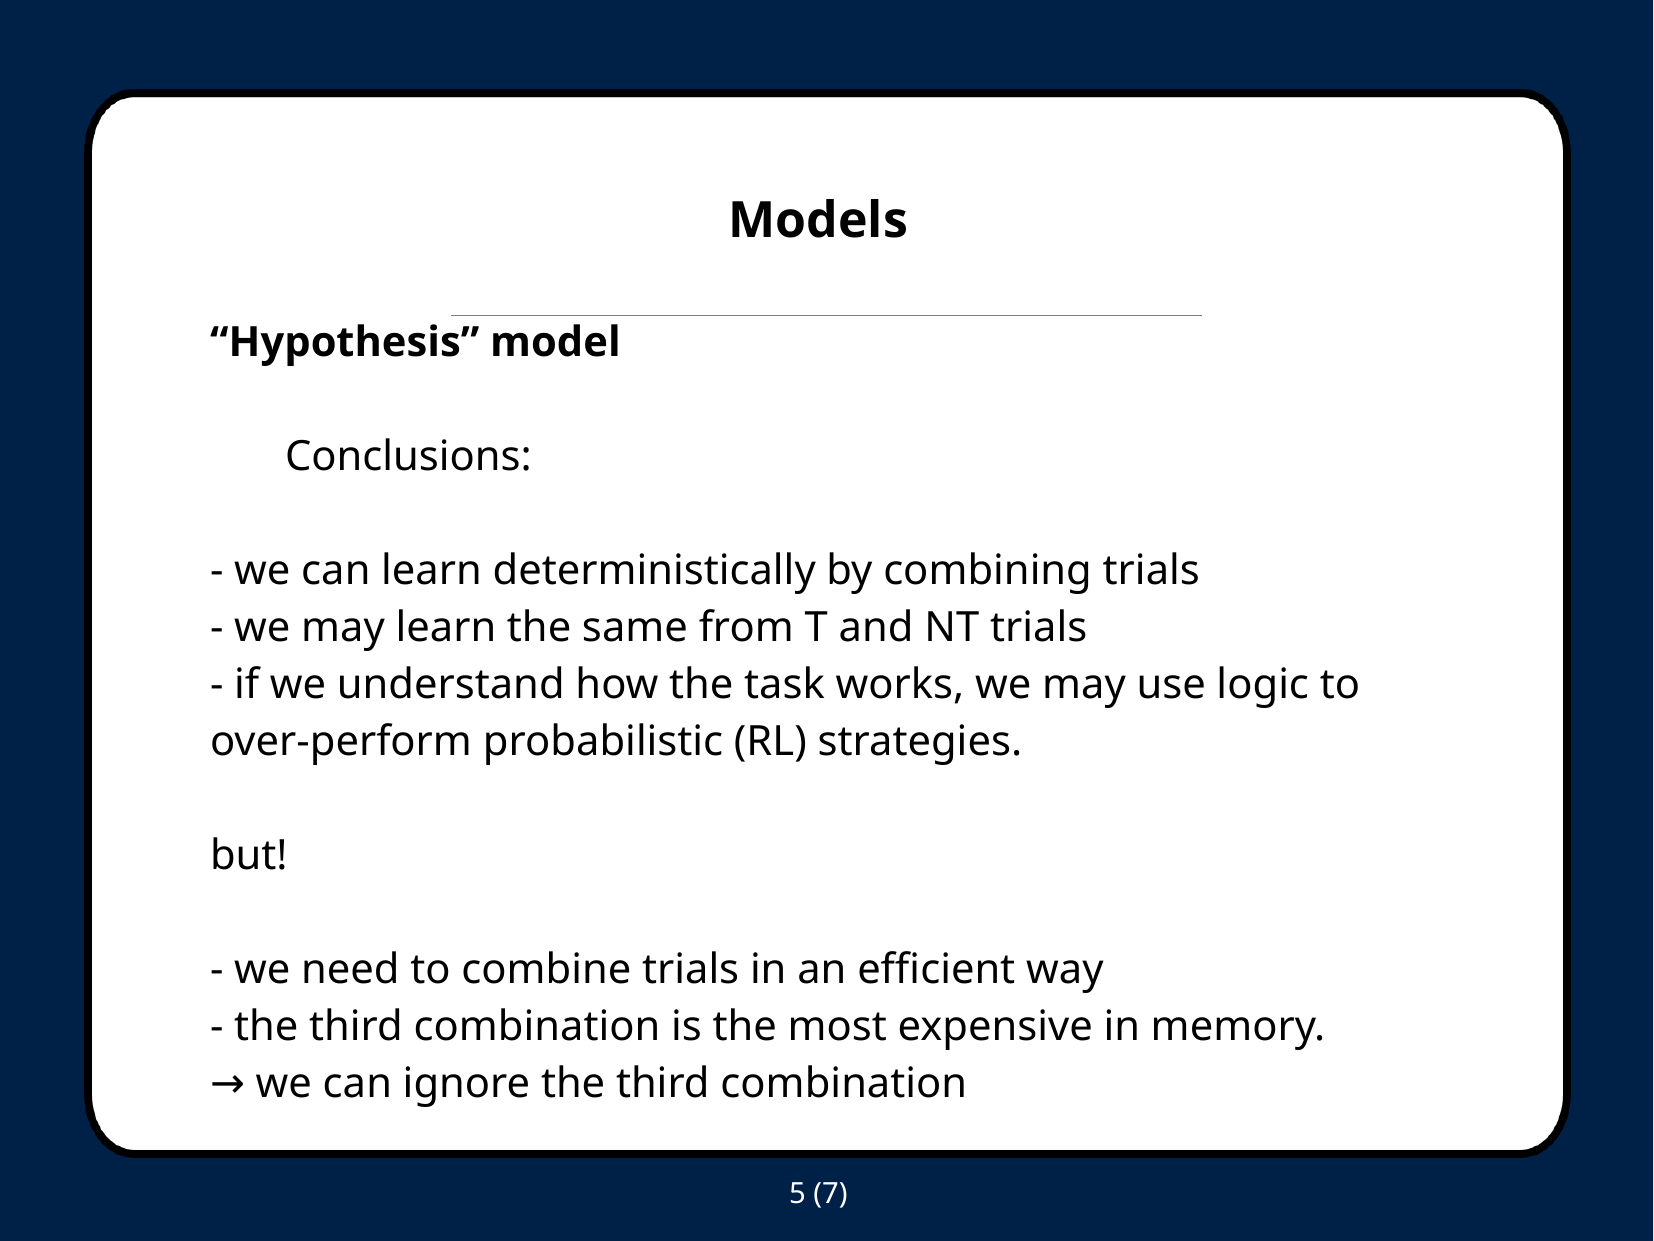

# Models
“Hypothesis” model
	Conclusions:
- we can learn deterministically by combining trials
- we may learn the same from T and NT trials
- if we understand how the task works, we may use logic to over-perform probabilistic (RL) strategies.
but!
- we need to combine trials in an efficient way
- the third combination is the most expensive in memory.
→ we can ignore the third combination
5 (7)